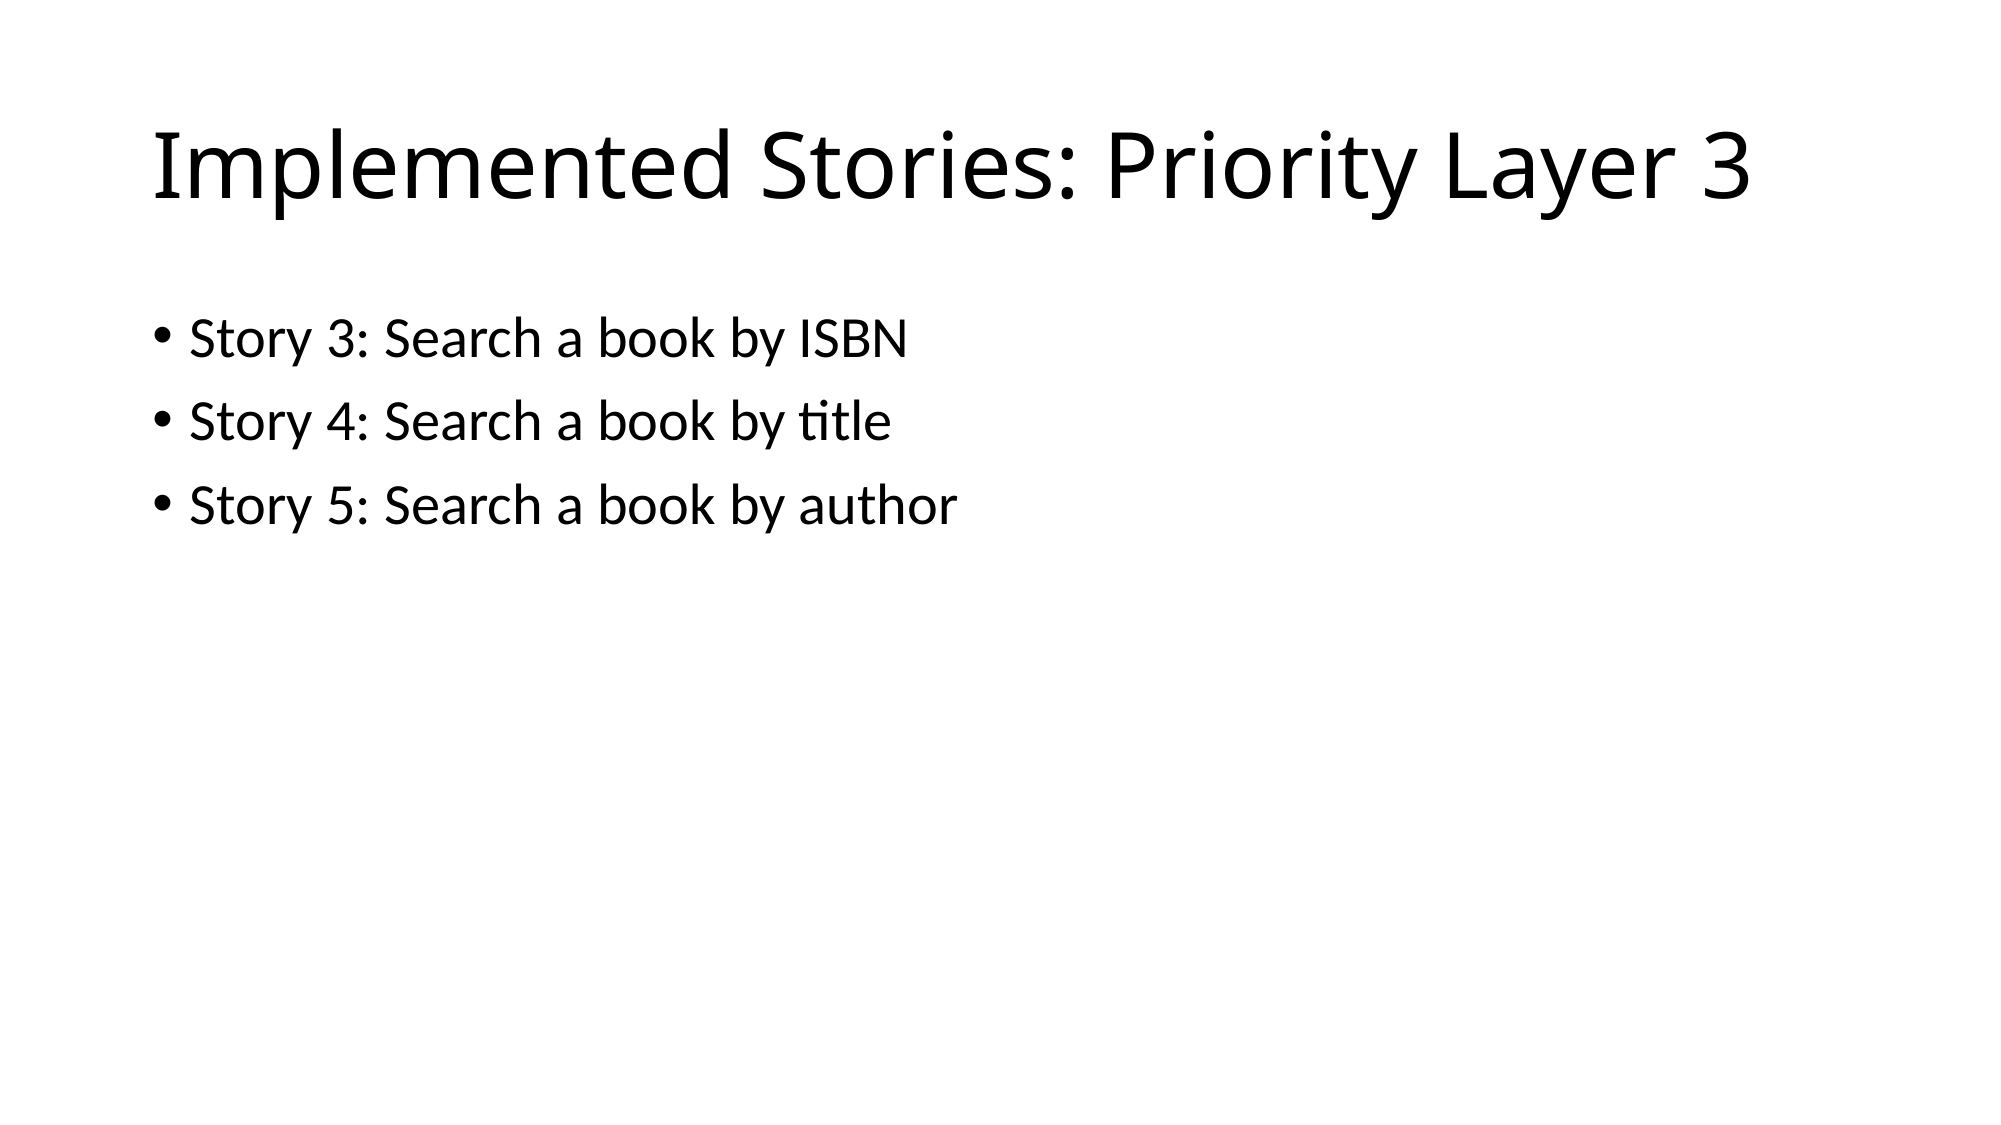

# Implemented Stories: Priority Layer 3
Story 3: Search a book by ISBN
Story 4: Search a book by title
Story 5: Search a book by author